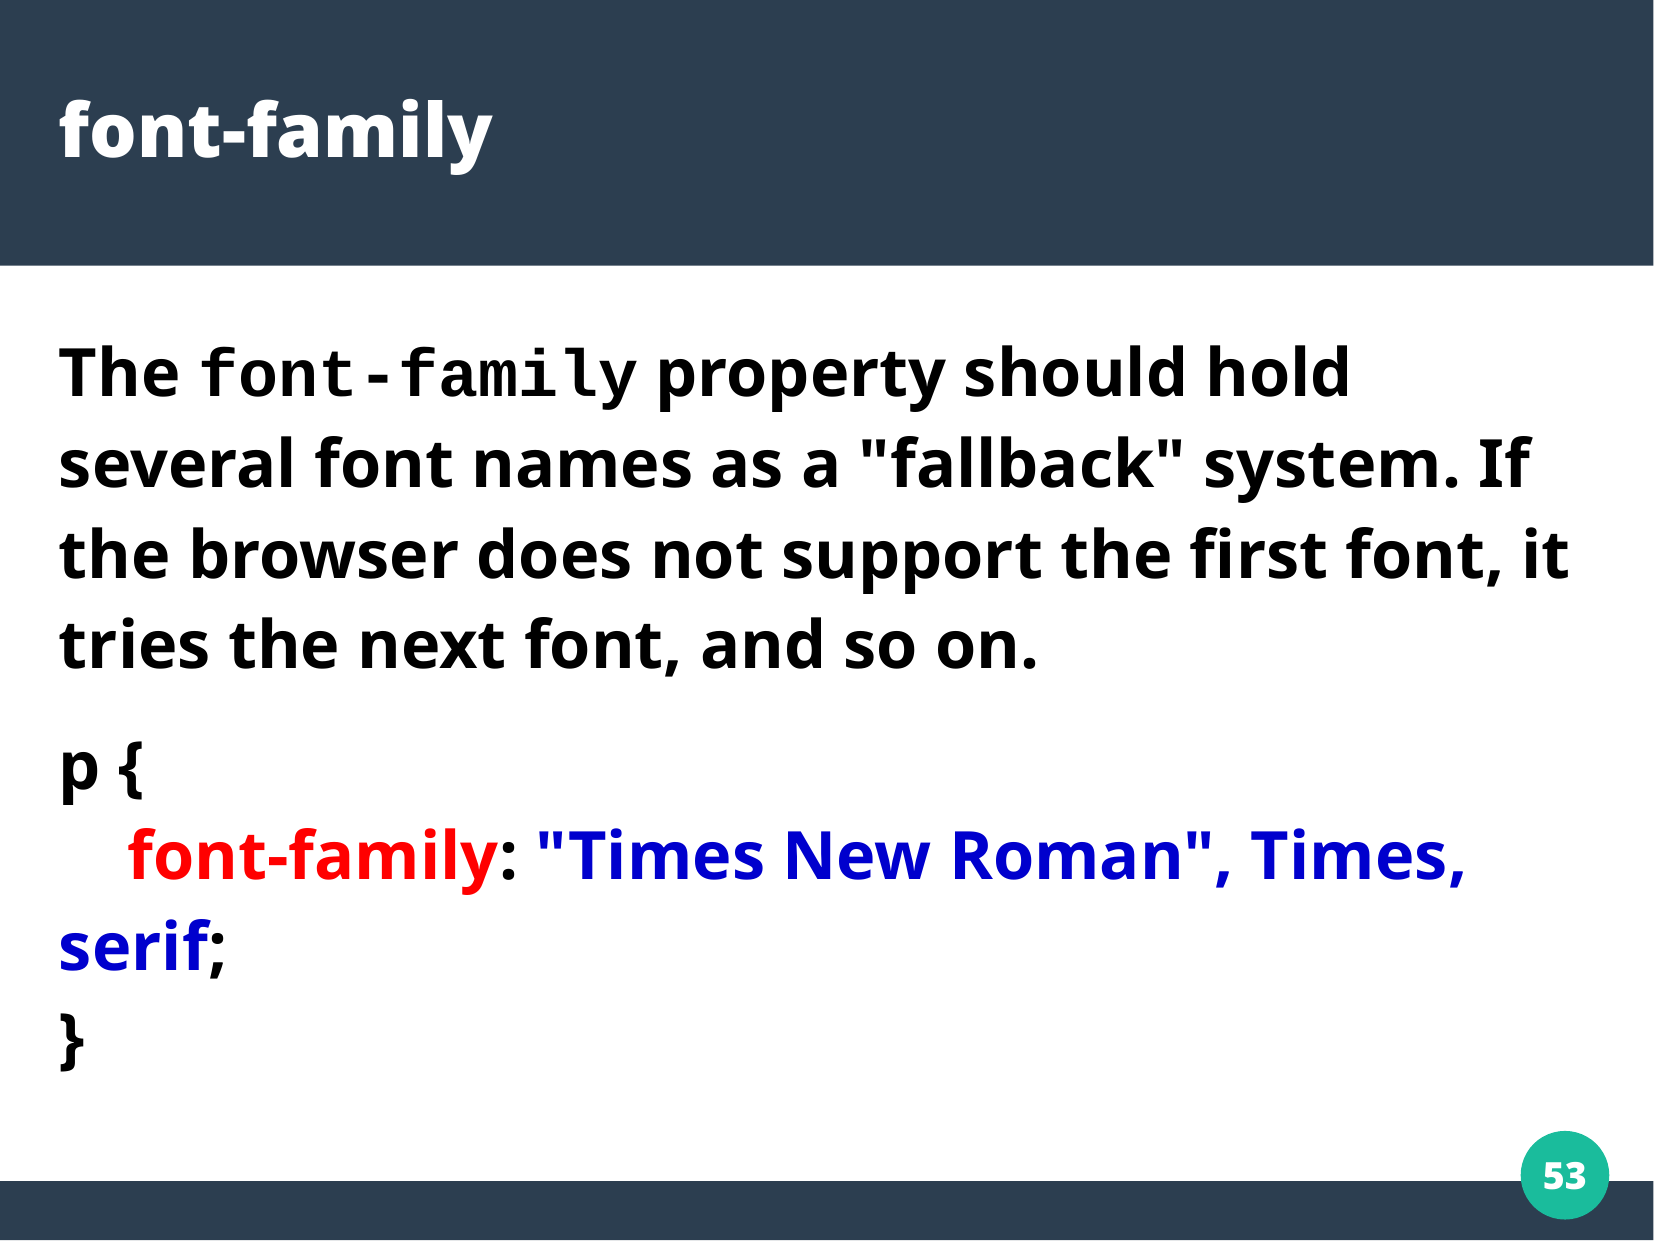

# font-family
The font-family property should hold several font names as a "fallback" system. If the browser does not support the first font, it tries the next font, and so on.
p {
    font-family: "Times New Roman", Times, serif;
}
53